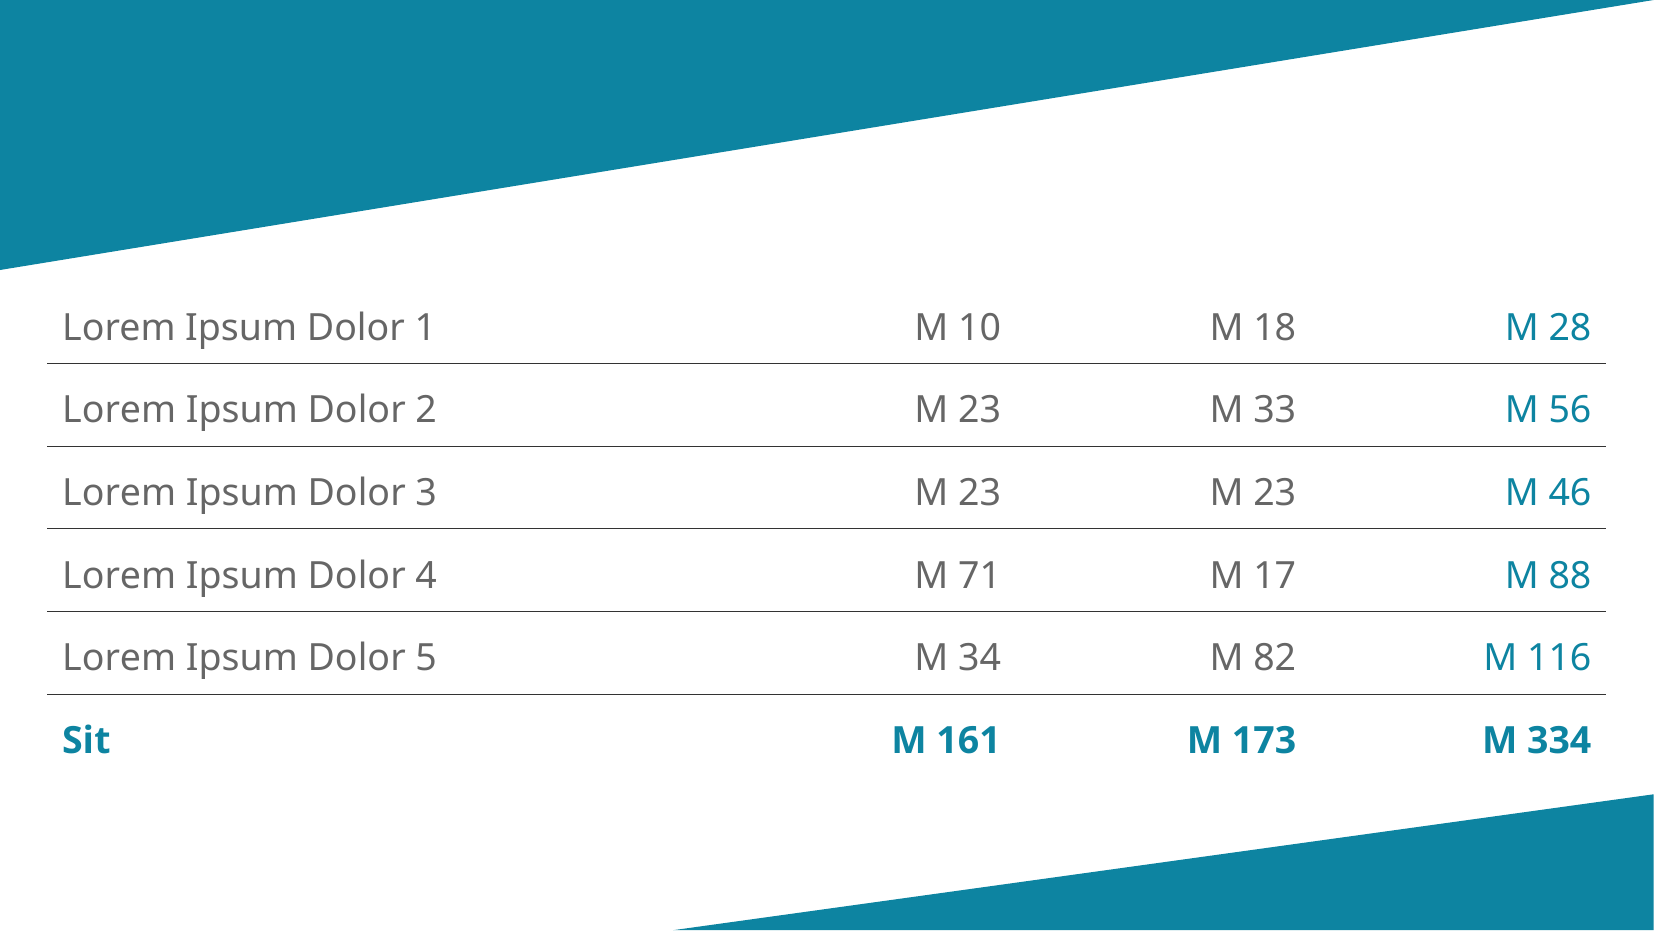

#
| Lorem Ipsum Dolor 1 | M 10 | M 18 | M 28 |
| --- | --- | --- | --- |
| Lorem Ipsum Dolor 2 | M 23 | M 33 | M 56 |
| Lorem Ipsum Dolor 3 | M 23 | M 23 | M 46 |
| Lorem Ipsum Dolor 4 | M 71 | M 17 | M 88 |
| Lorem Ipsum Dolor 5 | M 34 | M 82 | M 116 |
| Sit | M 161 | M 173 | M 334 |